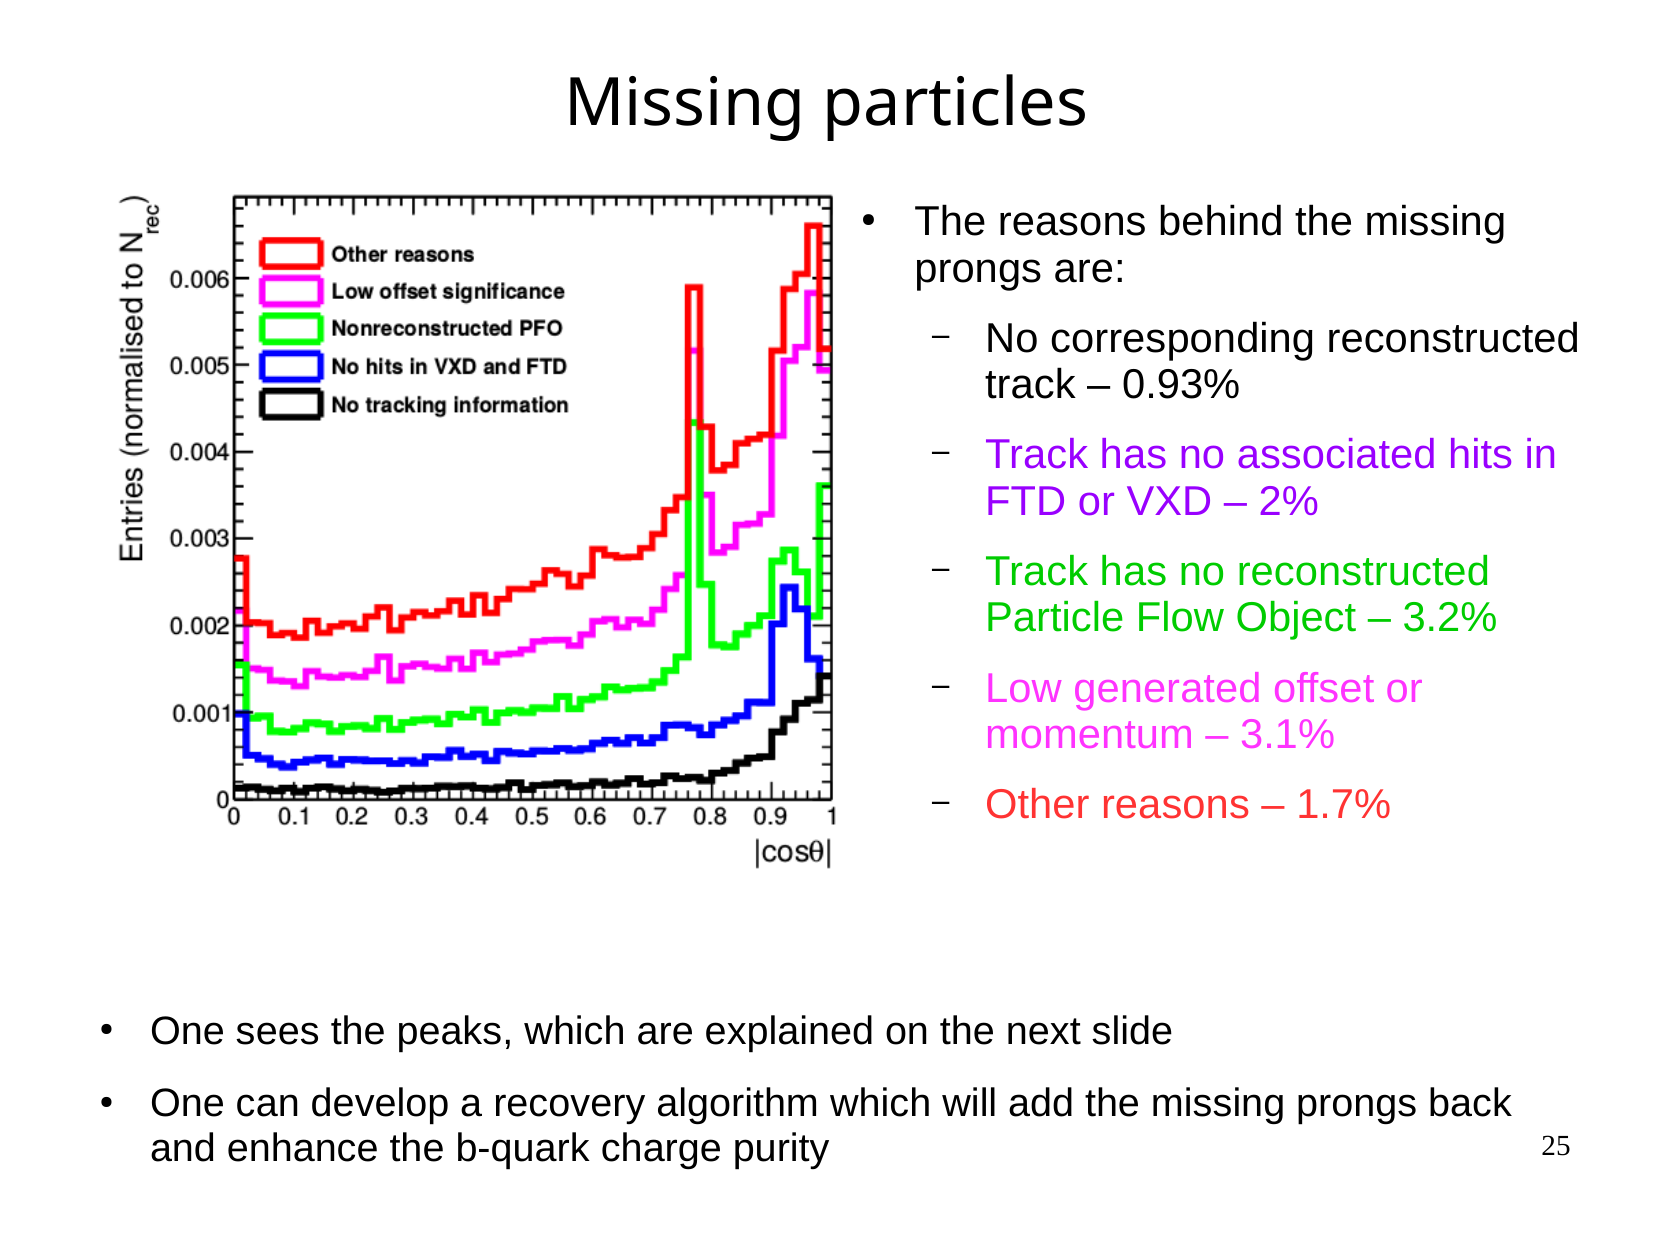

# Missing particles
The reasons behind the missing prongs are:
No corresponding reconstructed track – 0.93%
Track has no associated hits in FTD or VXD – 2%
Track has no reconstructed Particle Flow Object – 3.2%
Low generated offset or momentum – 3.1%
Other reasons – 1.7%
One sees the peaks, which are explained on the next slide
One can develop a recovery algorithm which will add the missing prongs back and enhance the b-quark charge purity
25